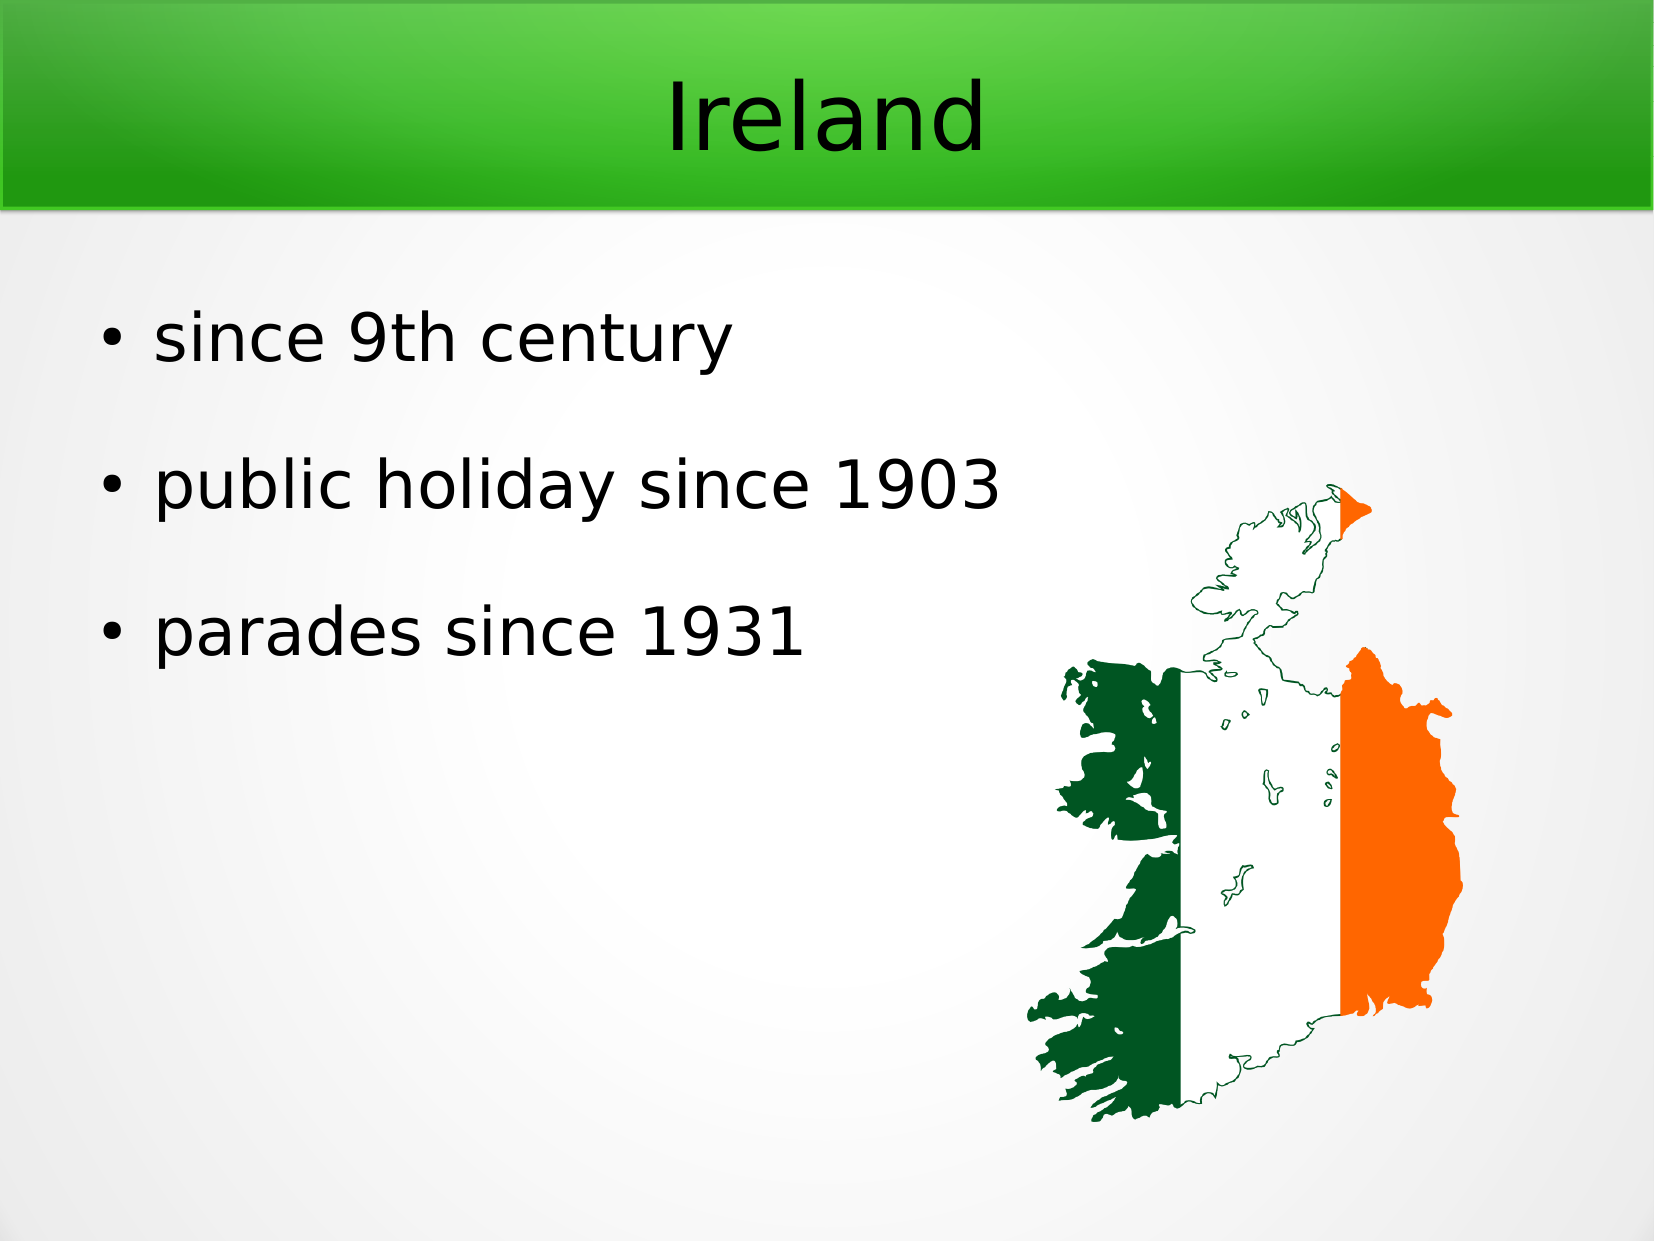

# Ireland
since 9th century
public holiday since 1903
parades since 1931